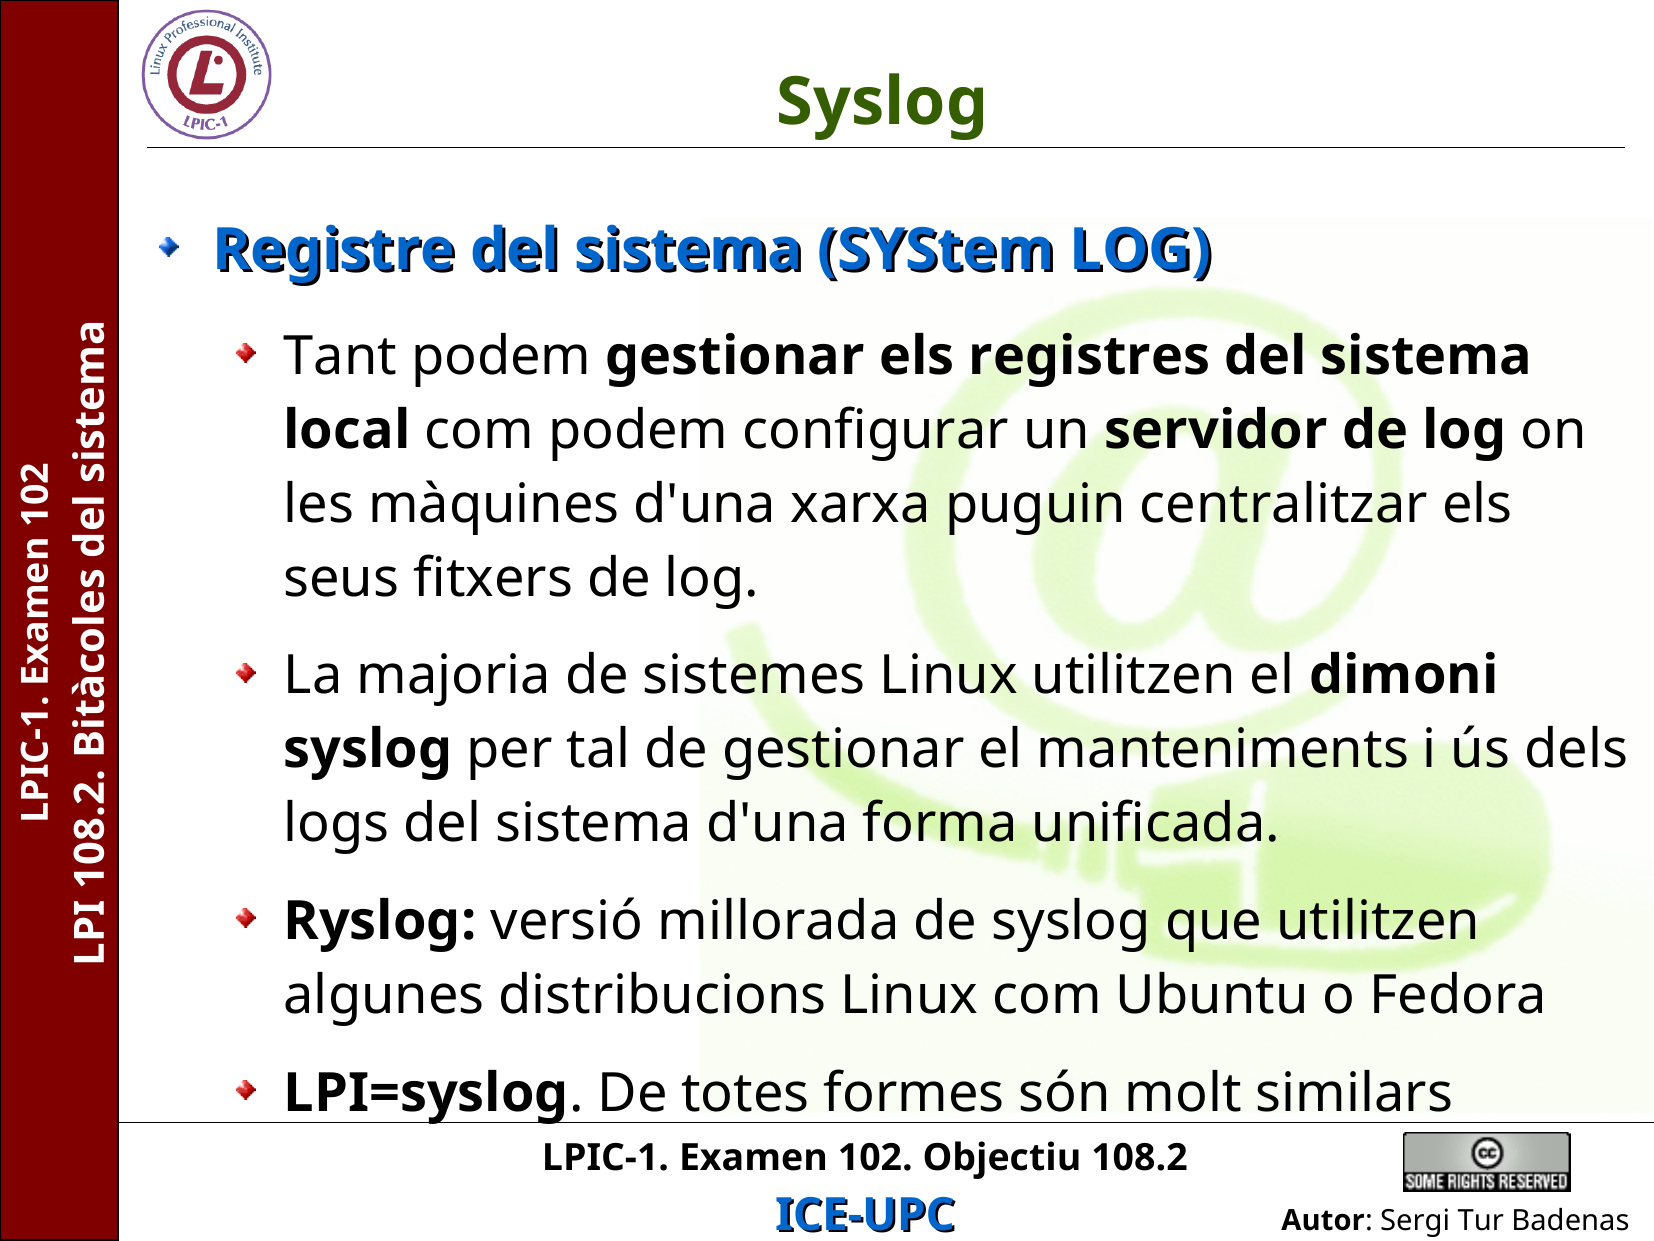

# Syslog
Registre del sistema (SYStem LOG)
Tant podem gestionar els registres del sistema local com podem configurar un servidor de log on les màquines d'una xarxa puguin centralitzar els seus fitxers de log.
La majoria de sistemes Linux utilitzen el dimoni syslog per tal de gestionar el manteniments i ús dels logs del sistema d'una forma unificada.
Ryslog: versió millorada de syslog que utilitzen algunes distribucions Linux com Ubuntu o Fedora
LPI=syslog. De totes formes són molt similars